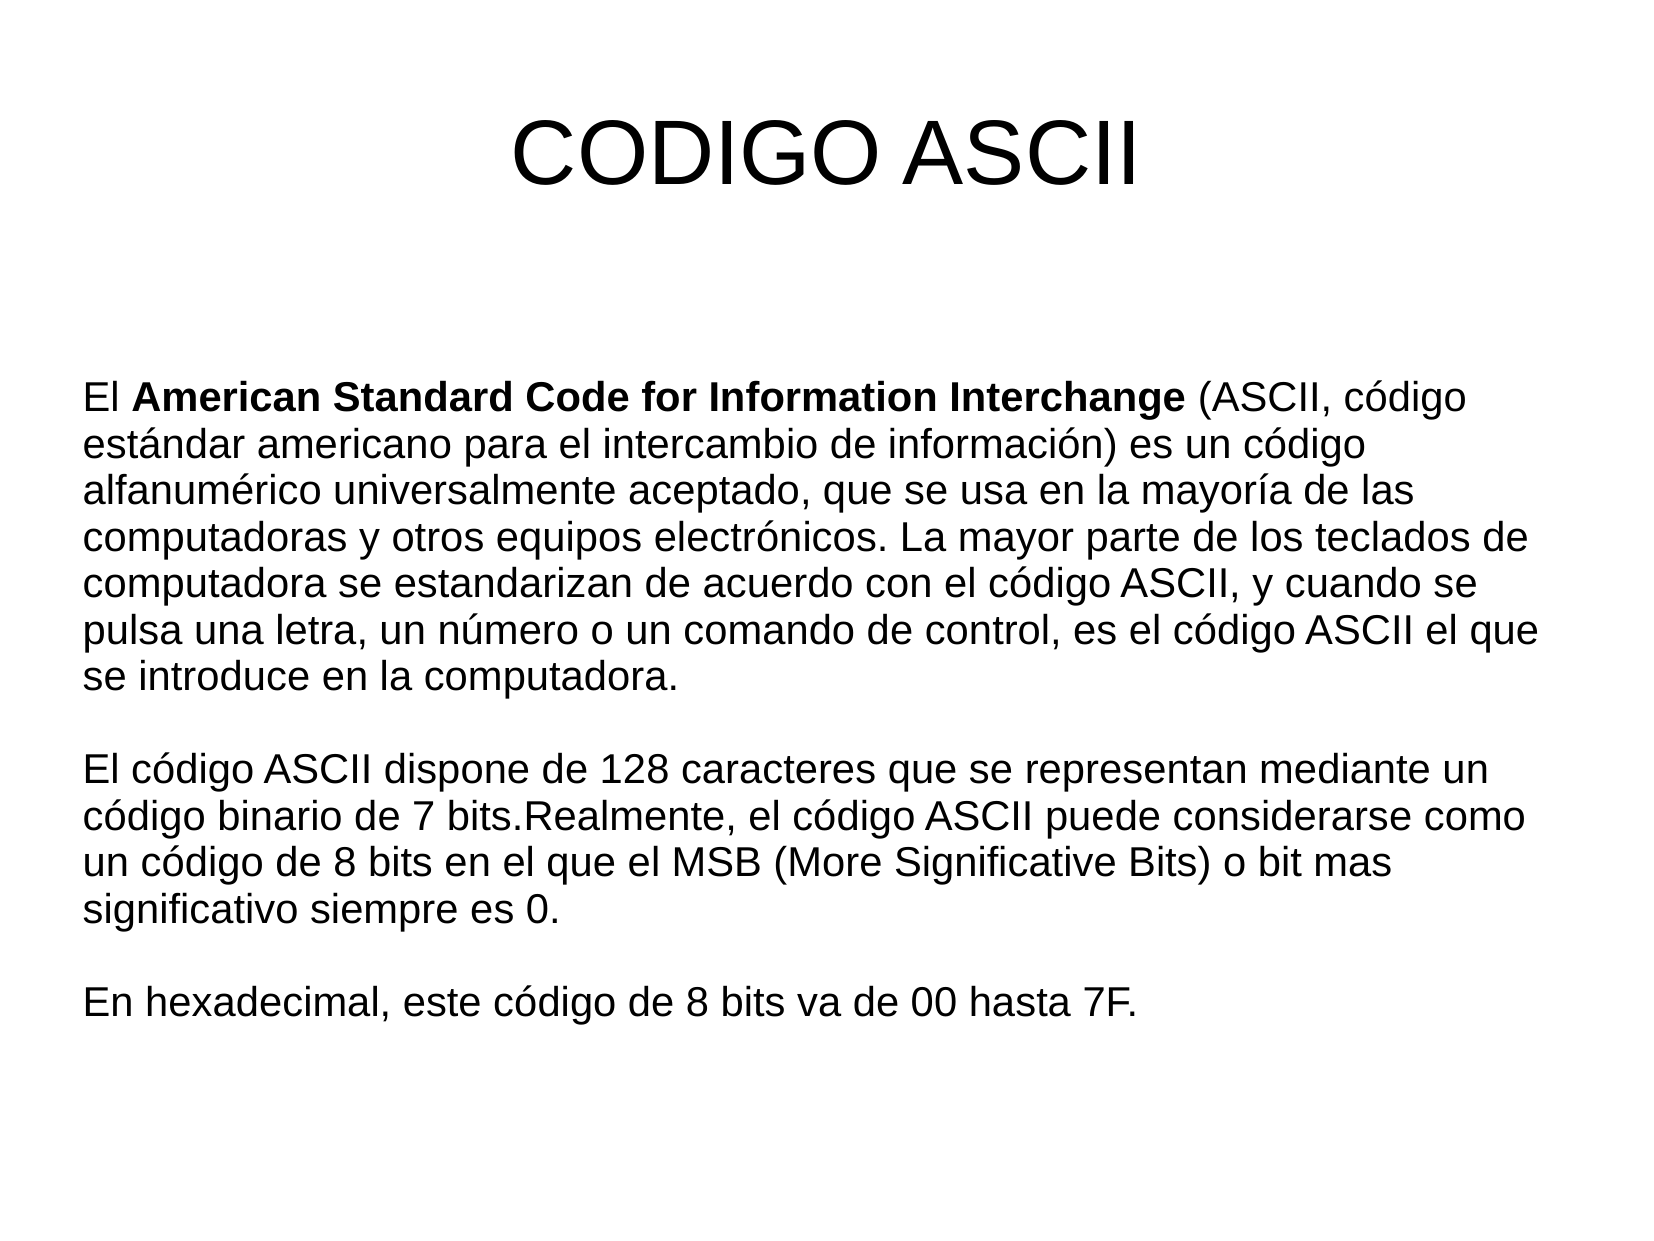

# CODIGO ASCII
El American Standard Code for Information Interchange (ASCII, código estándar americano para el intercambio de información) es un código alfanumérico universalmente aceptado, que se usa en la mayoría de las computadoras y otros equipos electrónicos. La mayor parte de los teclados de computadora se estandarizan de acuerdo con el código ASCII, y cuando se pulsa una letra, un número o un comando de control, es el código ASCII el que se introduce en la computadora.
El código ASCII dispone de 128 caracteres que se representan mediante un código binario de 7 bits.Realmente, el código ASCII puede considerarse como un código de 8 bits en el que el MSB (More Significative Bits) o bit mas significativo siempre es 0.
En hexadecimal, este código de 8 bits va de 00 hasta 7F.